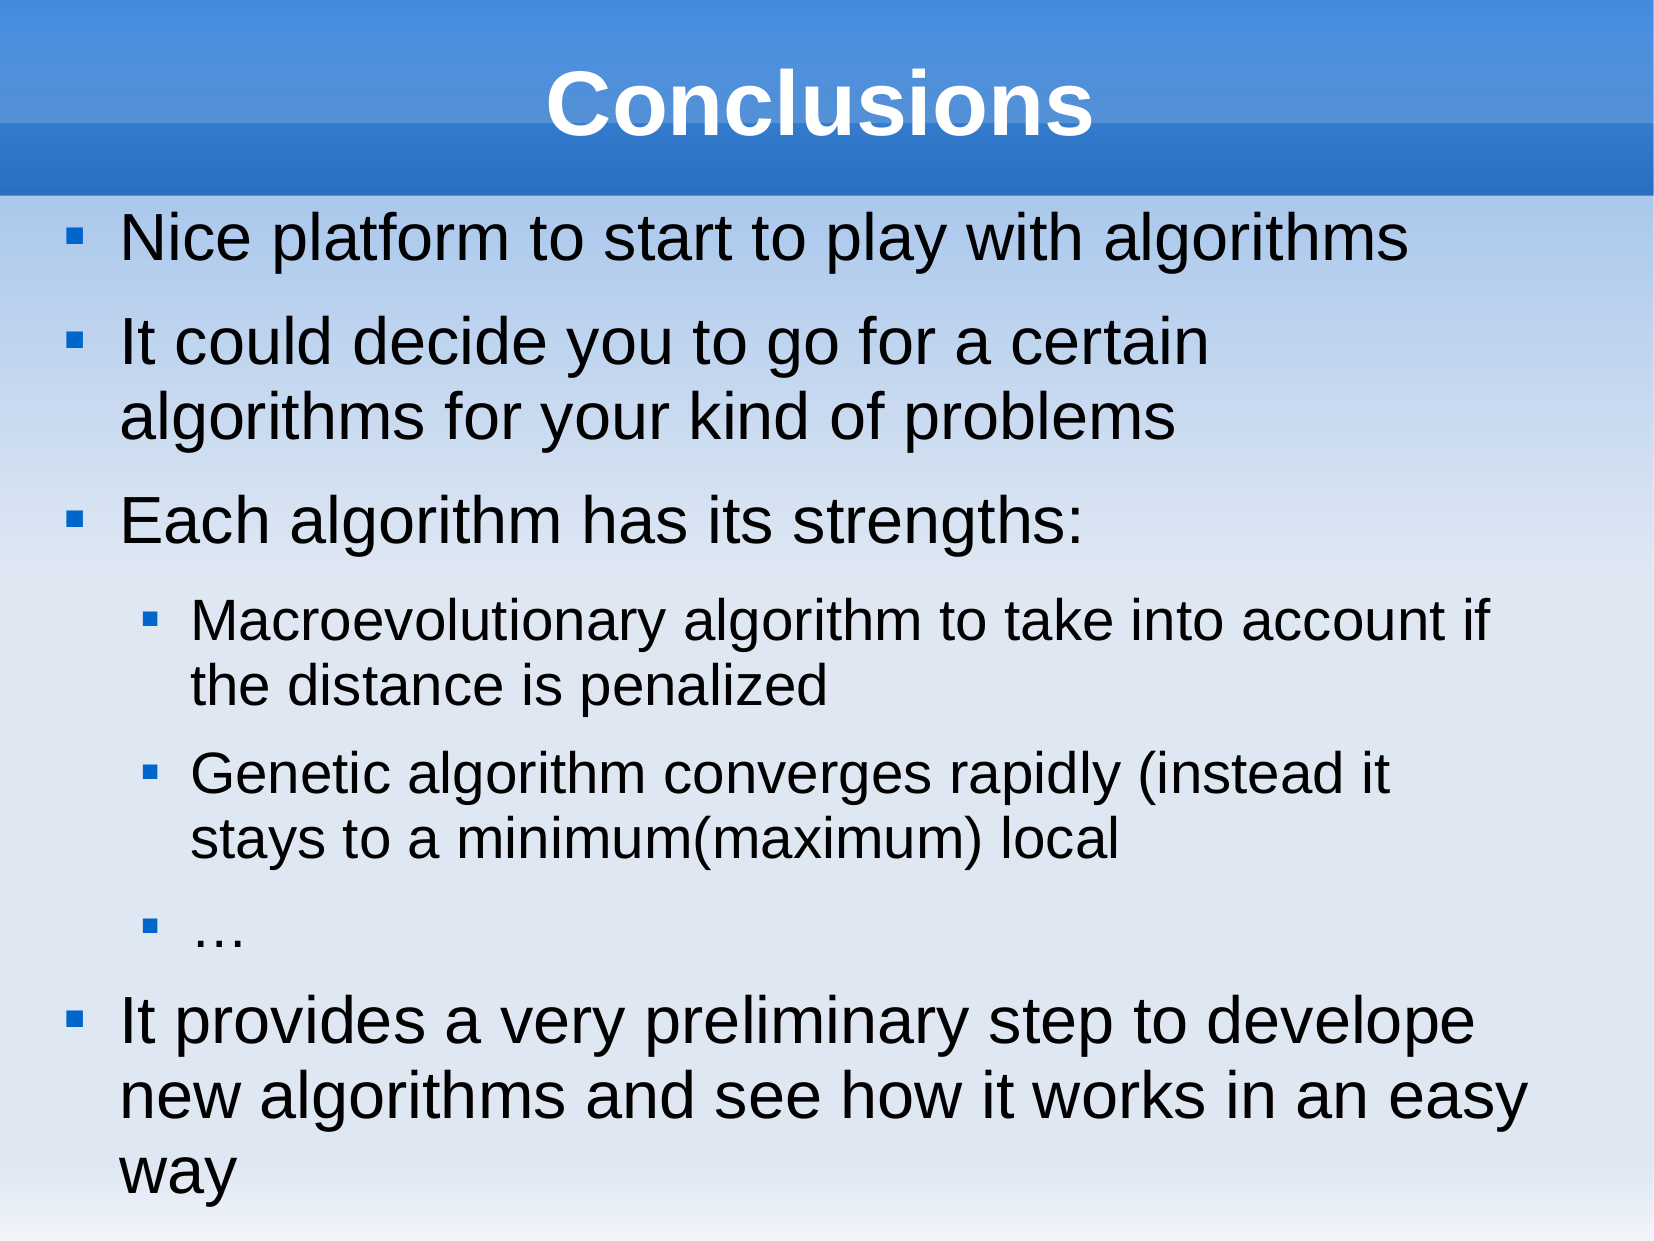

# Conclusions
Nice platform to start to play with algorithms
It could decide you to go for a certain algorithms for your kind of problems
Each algorithm has its strengths:
Macroevolutionary algorithm to take into account if the distance is penalized
Genetic algorithm converges rapidly (instead it stays to a minimum(maximum) local
…
It provides a very preliminary step to develope new algorithms and see how it works in an easy way